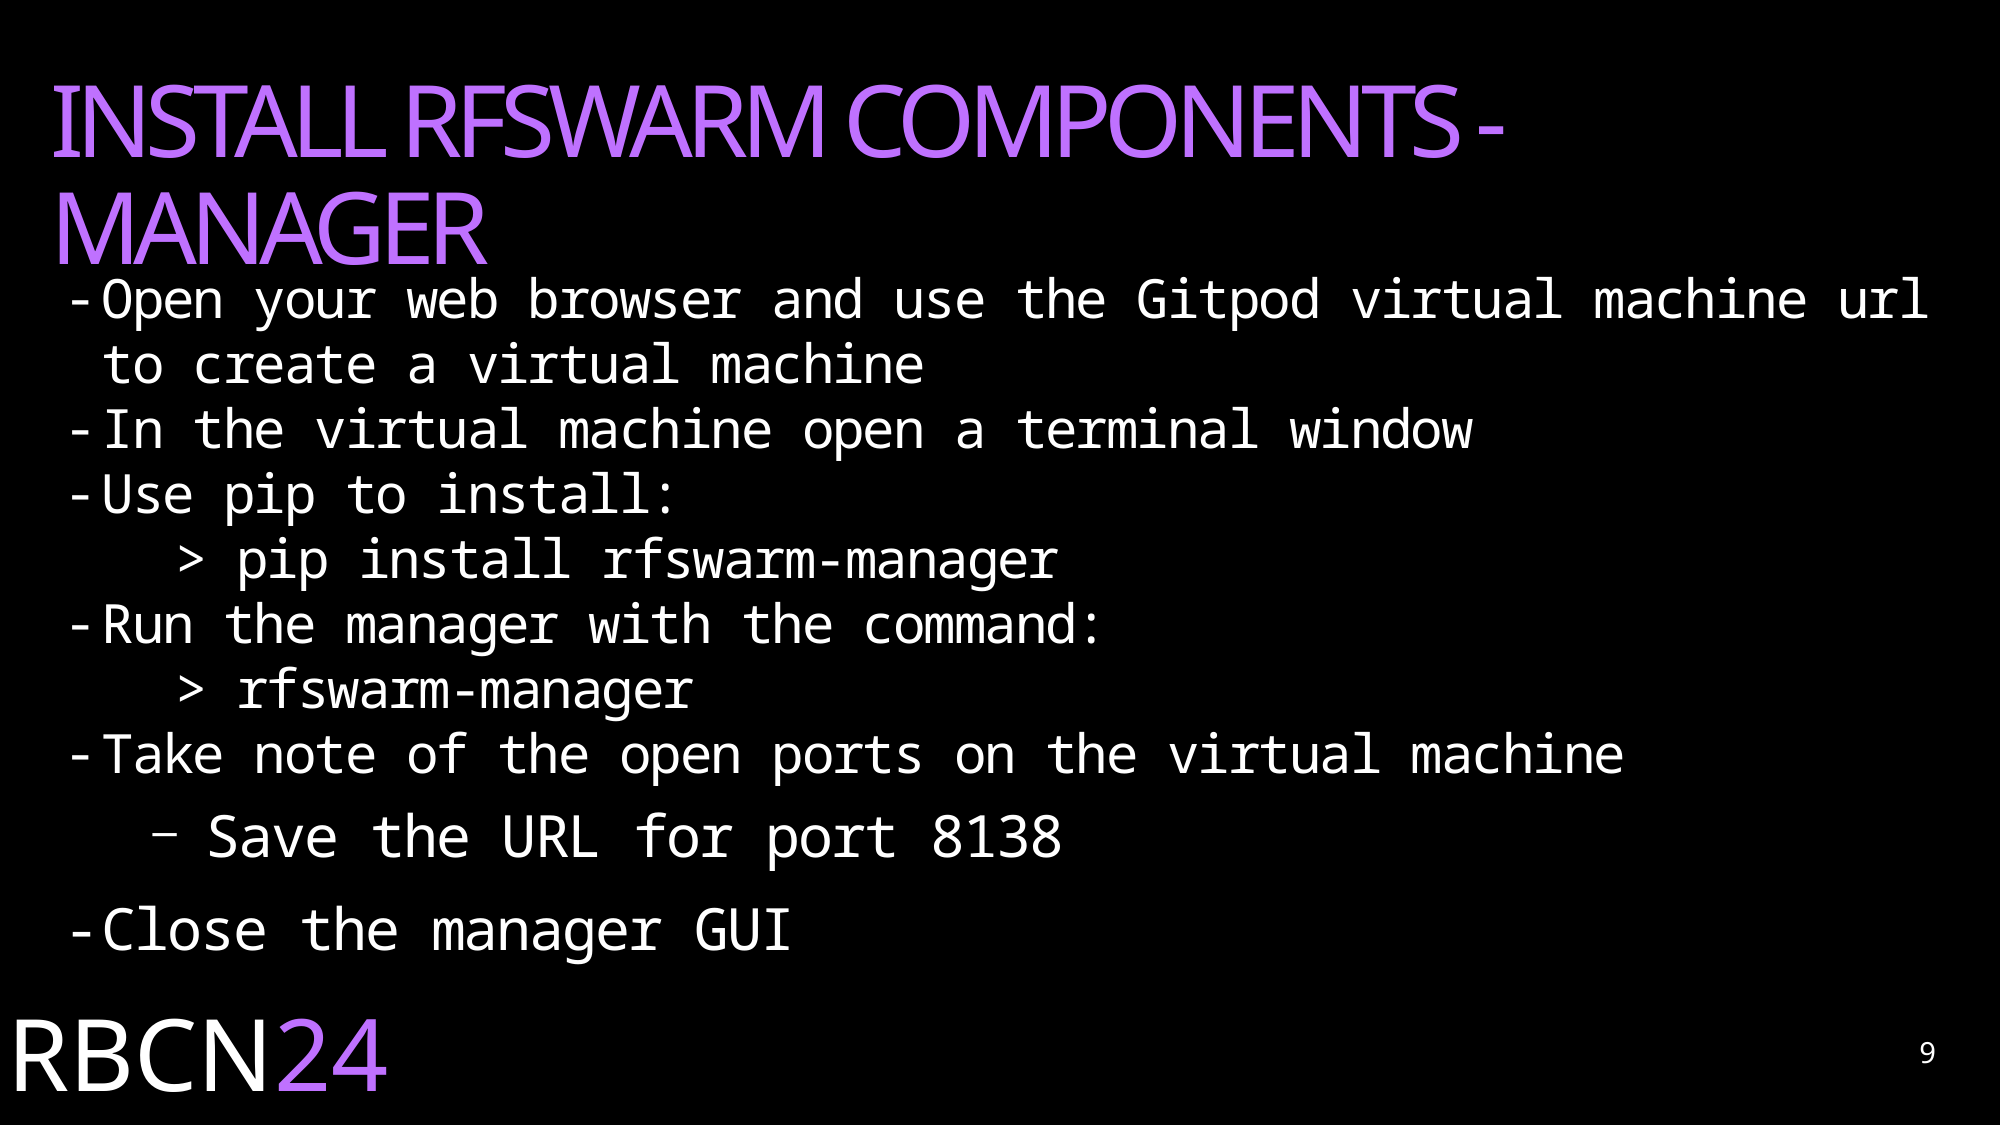

#
Install RFSwarm components - Manager
Open your web browser and use the Gitpod virtual machine url to create a virtual machine
In the virtual machine open a terminal window
Use pip to install:
	> pip install rfswarm-manager
Run the manager with the command:
	> rfswarm-manager
Take note of the open ports on the virtual machine
Save the URL for port 8138
Close the manager GUI
9